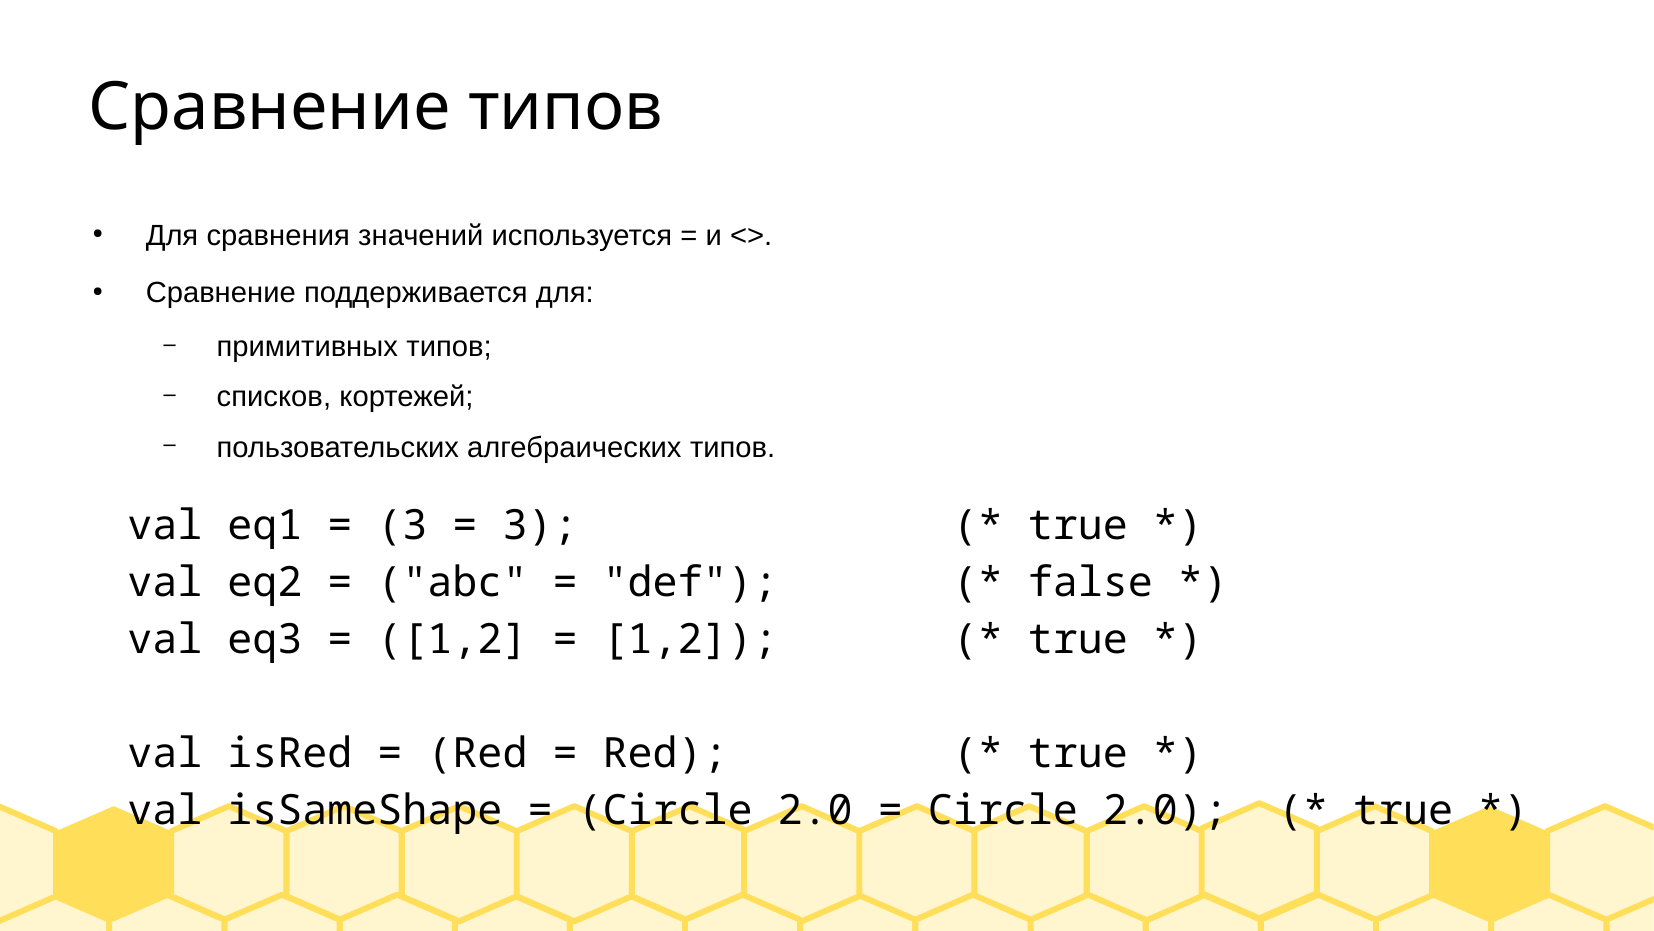

# Сравнение типов
Для сравнения значений используется = и <>.
Сравнение поддерживается для:
примитивных типов;
списков, кортежей;
пользовательских алгебраических типов.
val eq1 = (3 = 3); (* true *)
val eq2 = ("abc" = "def"); (* false *)
val eq3 = ([1,2] = [1,2]); (* true *)
val isRed = (Red = Red); (* true *)
val isSameShape = (Circle 2.0 = Circle 2.0); (* true *)